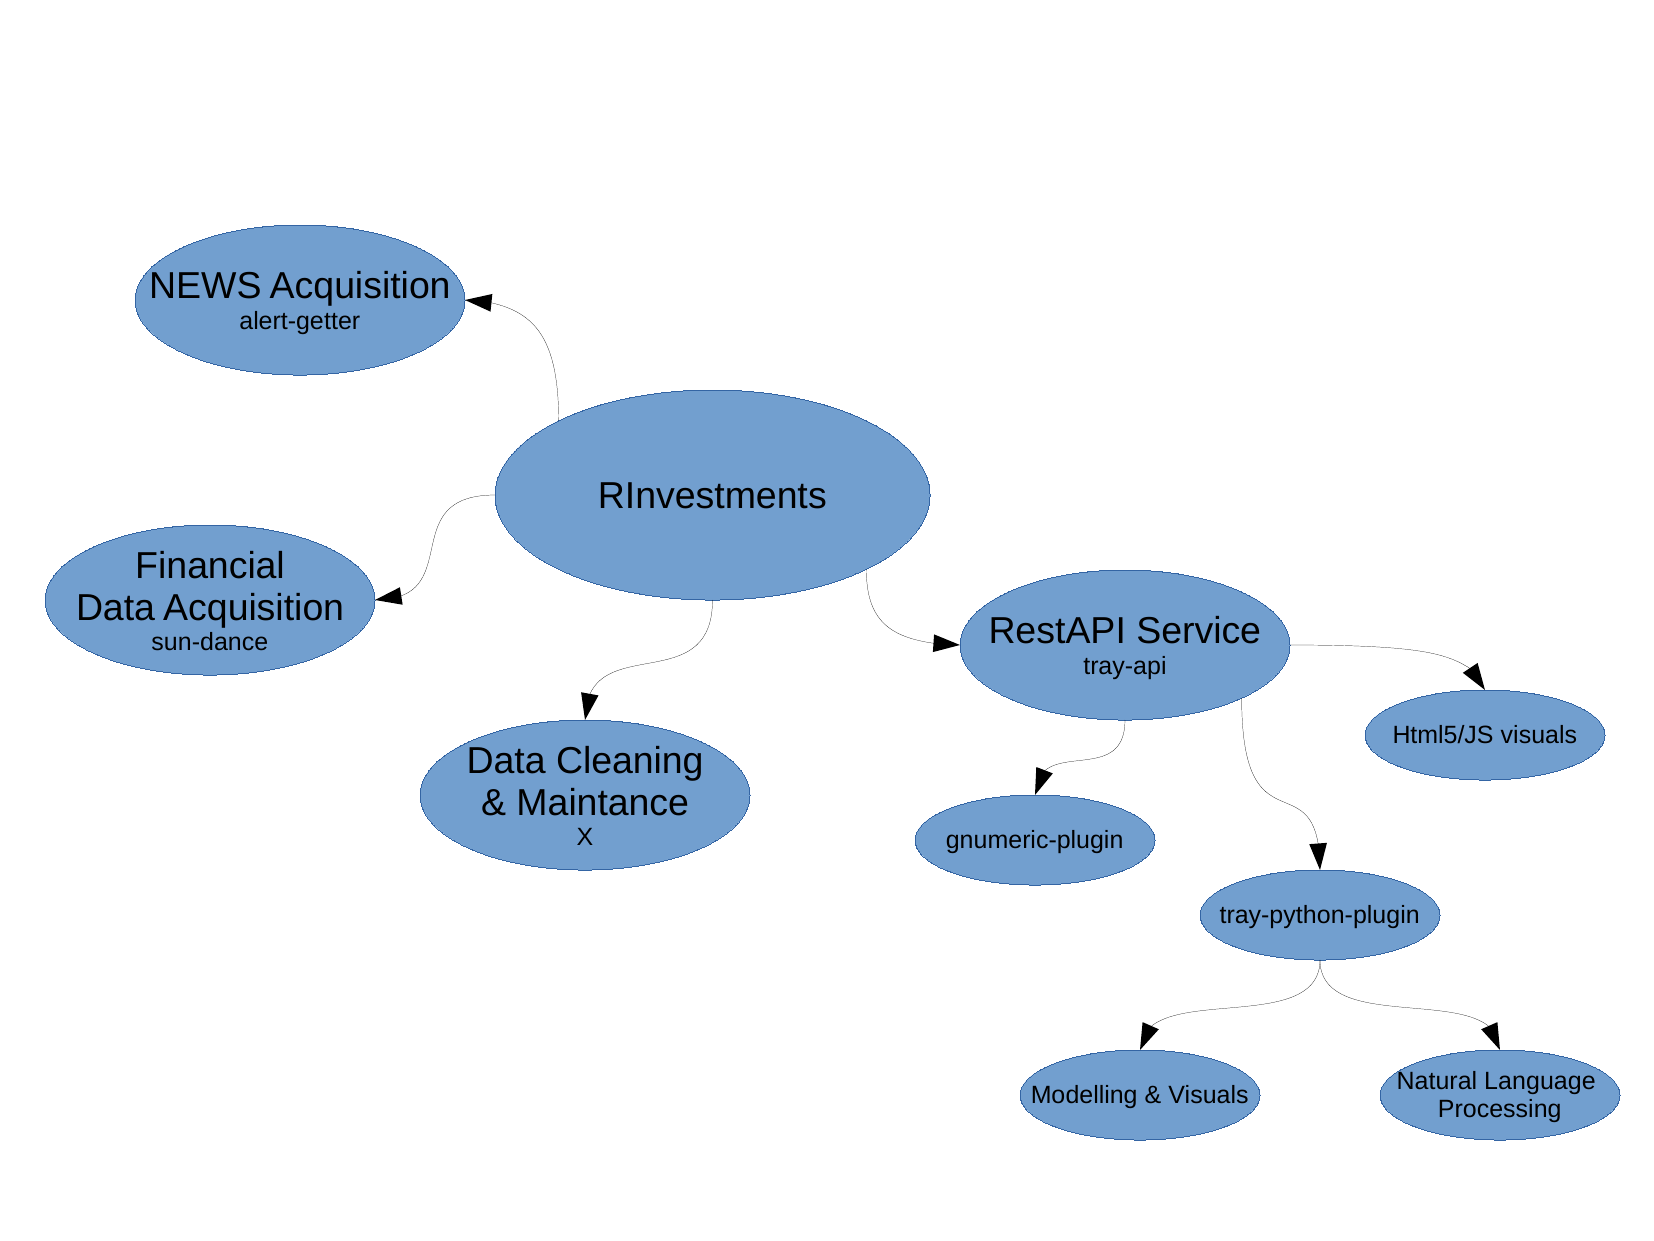

NEWS Acquisition
alert-getter
RInvestments
Financial
Data Acquisition
sun-dance
RestAPI Service
tray-api
Html5/JS visuals
Data Cleaning
& Maintance
X
gnumeric-plugin
tray-python-plugin
Modelling & Visuals
Natural Language
Processing